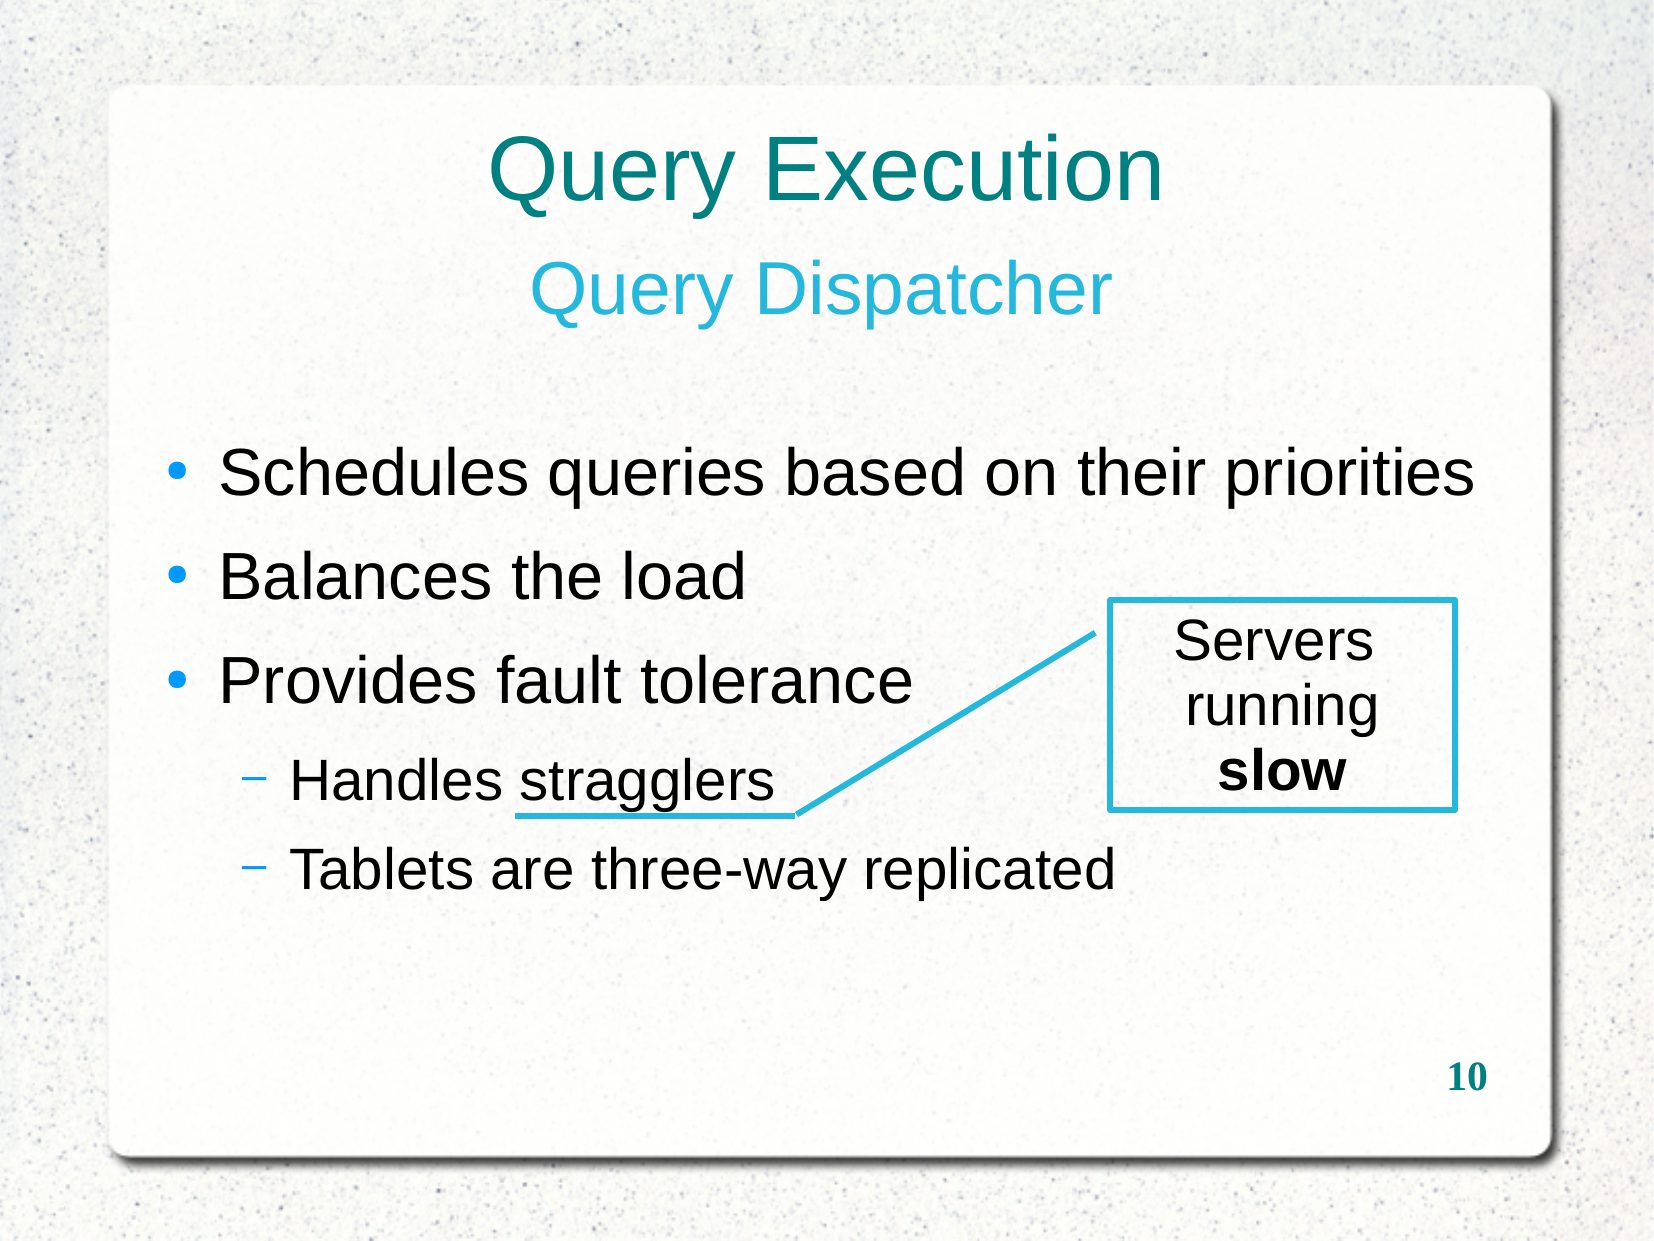

# Query Execution
Query Dispatcher
Schedules queries based on their priorities
Balances the load
Provides fault tolerance
Handles stragglers
Tablets are three-way replicated
Servers
running
slow
10